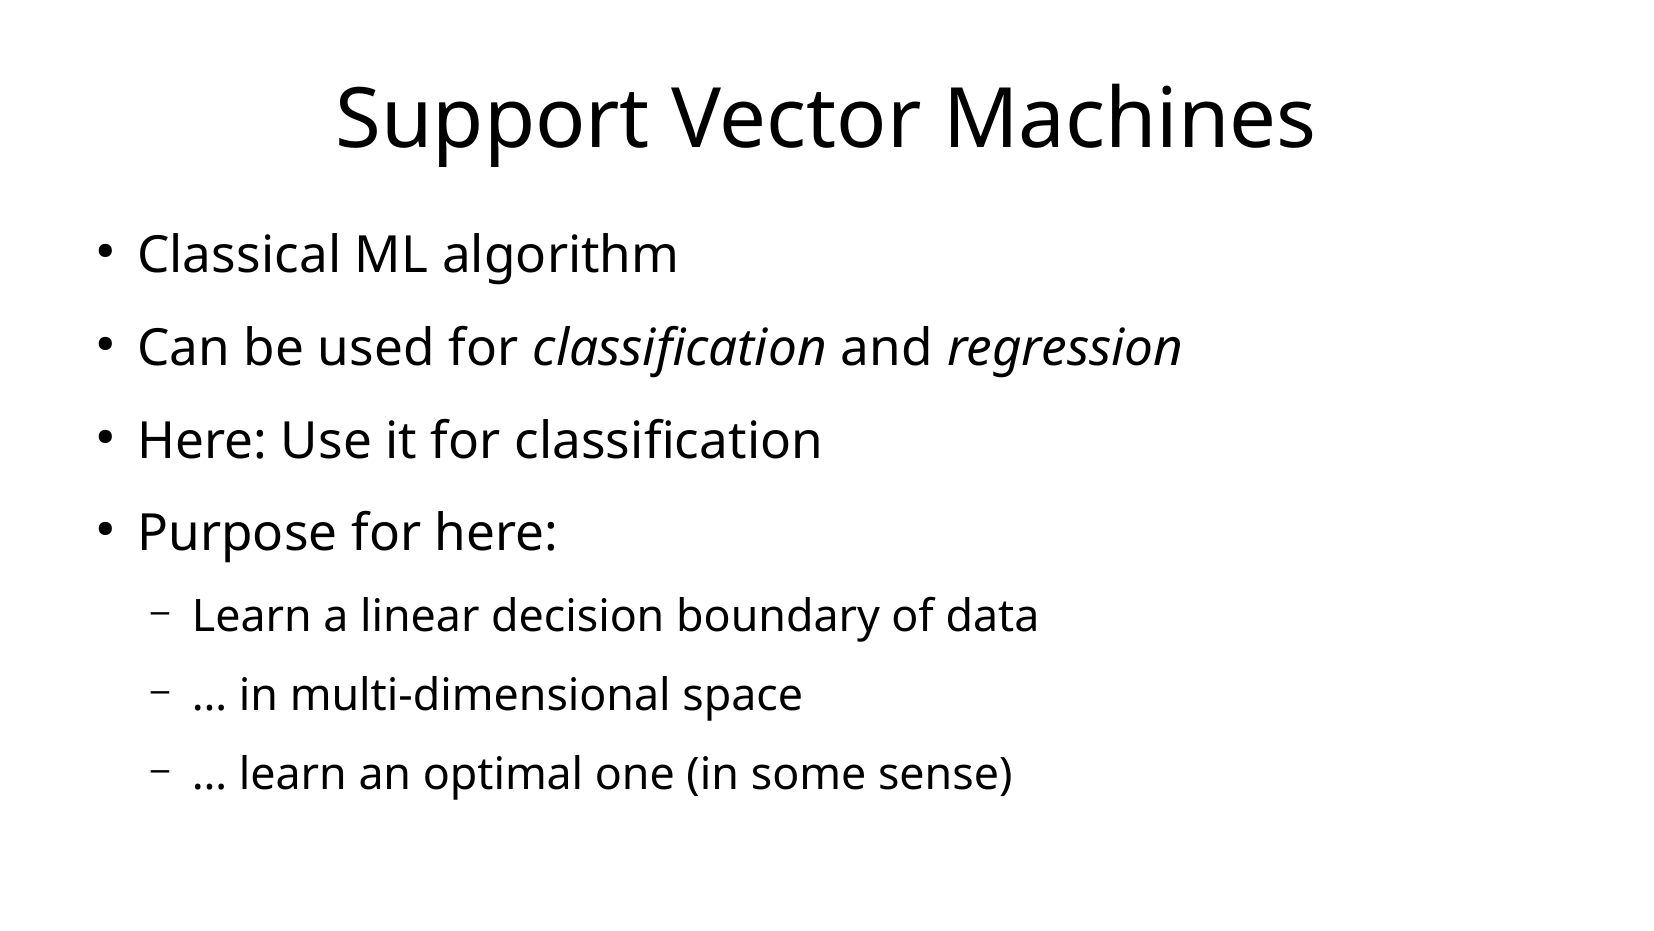

# Support Vector Machines
Classical ML algorithm
Can be used for classification and regression
Here: Use it for classification
Purpose for here:
Learn a linear decision boundary of data
… in multi-dimensional space
… learn an optimal one (in some sense)